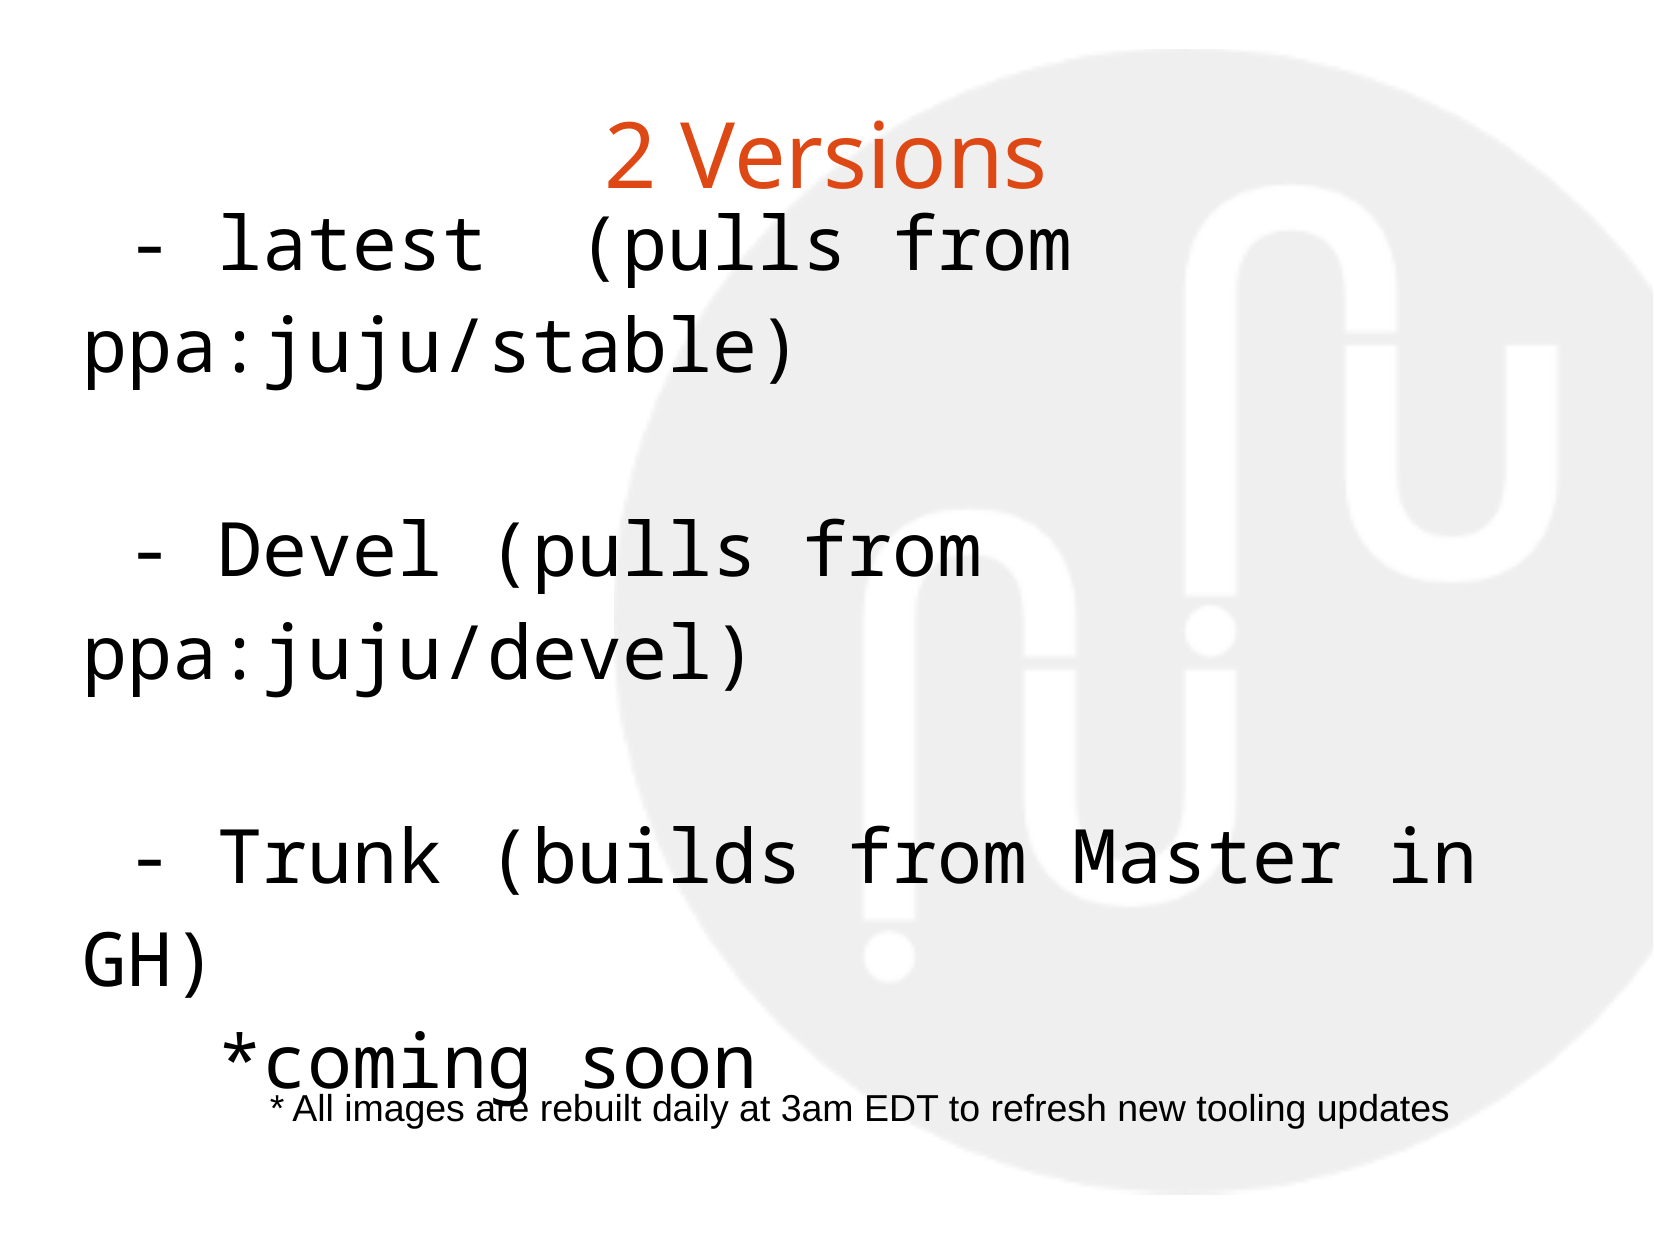

2 Versions
# - latest (pulls from ppa:juju/stable)
 - Devel (pulls from ppa:juju/devel)
 - Trunk (builds from Master in GH)
 *coming soon
* All images are rebuilt daily at 3am EDT to refresh new tooling updates